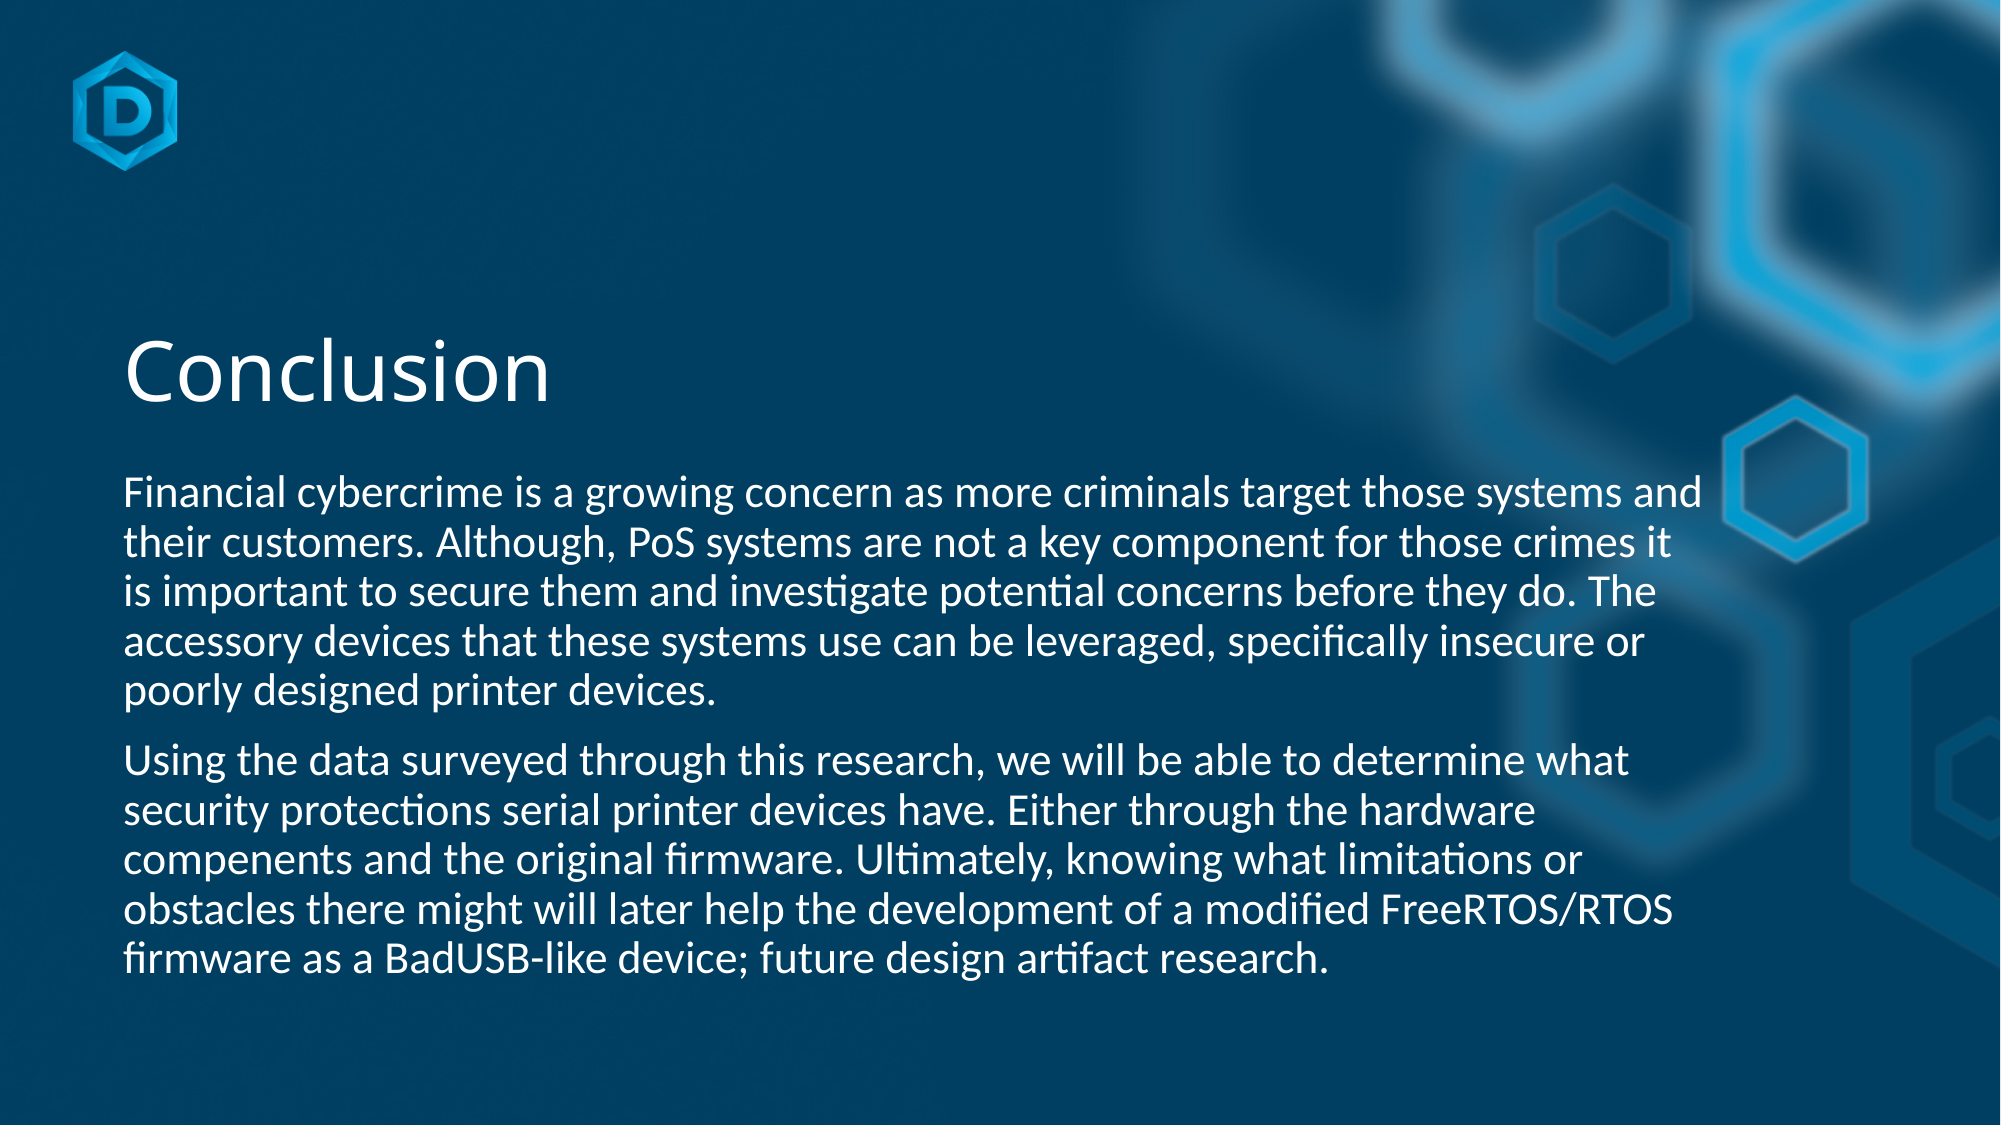

# Conclusion
Financial cybercrime is a growing concern as more criminals target those systems and their customers. Although, PoS systems are not a key component for those crimes it is important to secure them and investigate potential concerns before they do. The accessory devices that these systems use can be leveraged, specifically insecure or poorly designed printer devices.
Using the data surveyed through this research, we will be able to determine what security protections serial printer devices have. Either through the hardware compenents and the original firmware. Ultimately, knowing what limitations or obstacles there might will later help the development of a modified FreeRTOS/RTOS firmware as a BadUSB-like device; future design artifact research.